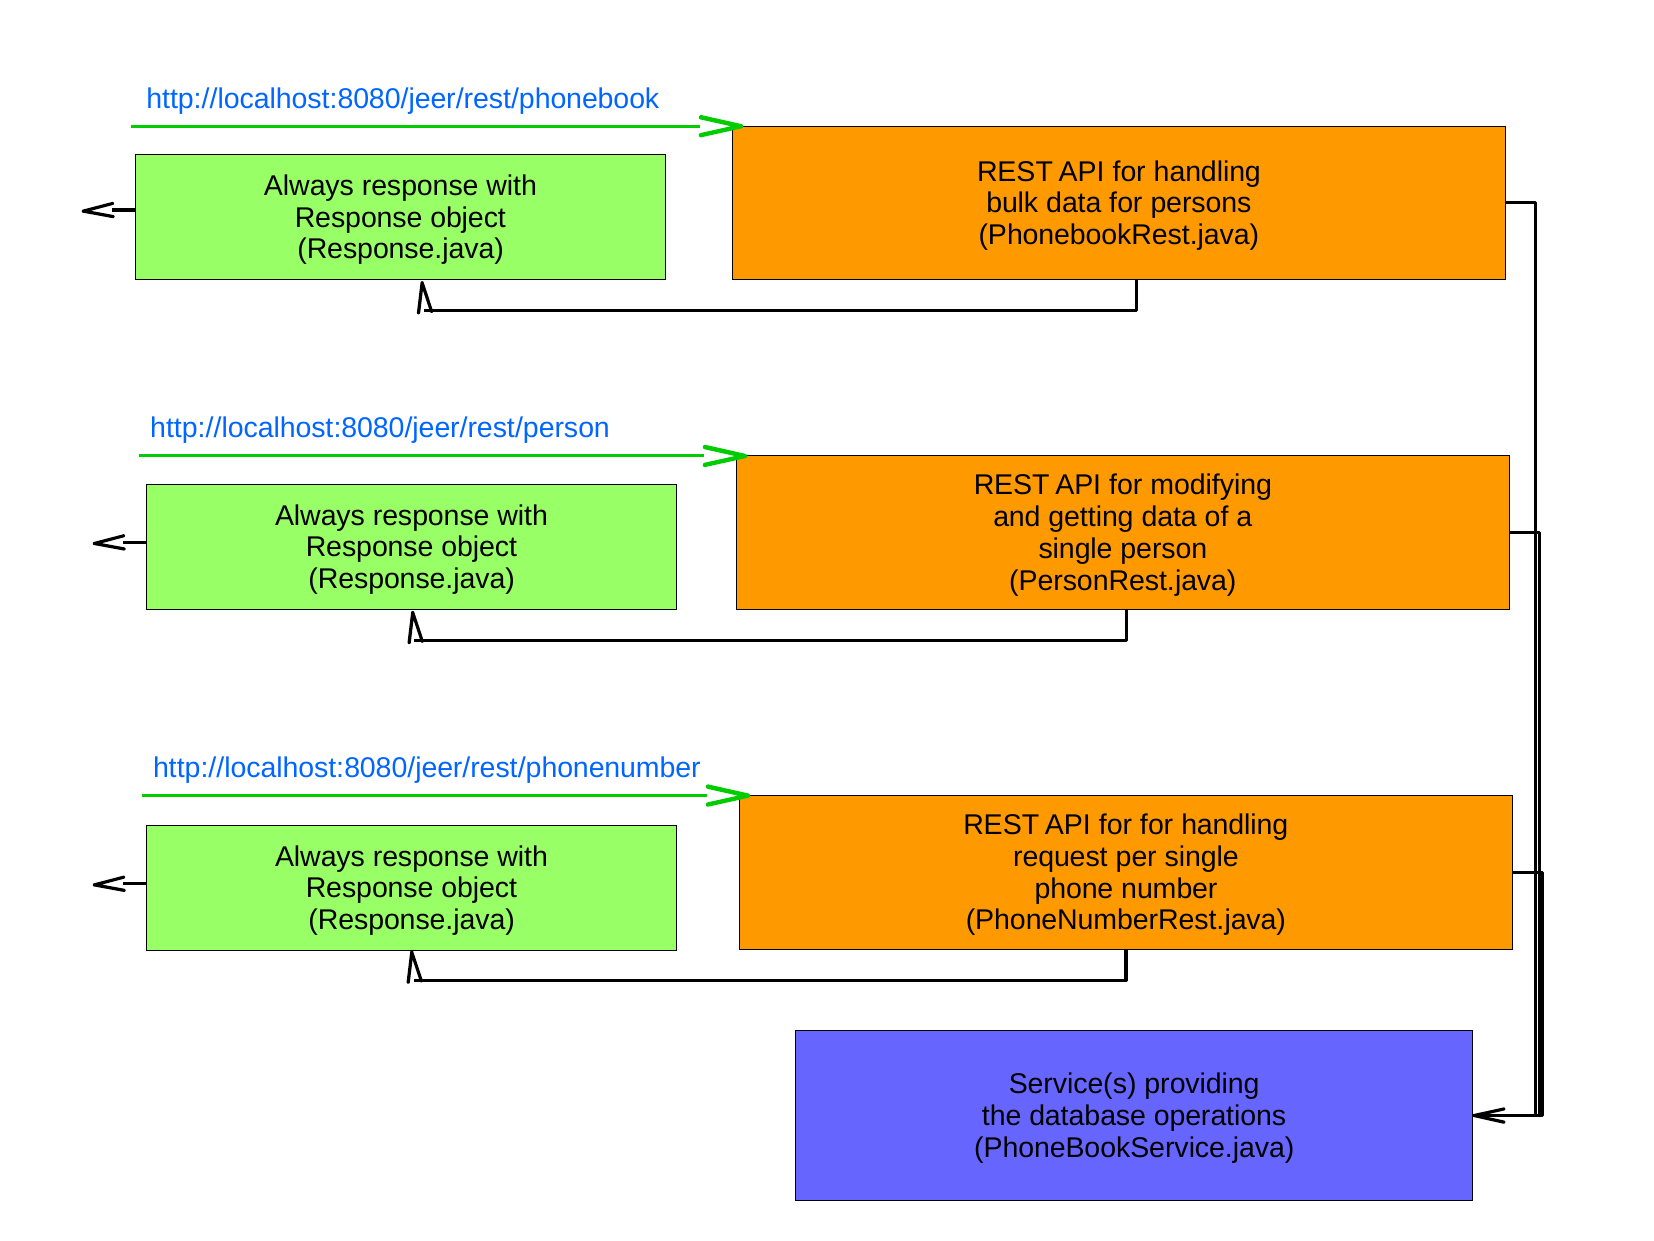

http://localhost:8080/jeer/rest/phonebook
REST API for handling
bulk data for persons
(PhonebookRest.java)
Always response with
Response object
(Response.java)
http://localhost:8080/jeer/rest/person
REST API for modifying
and getting data of a
single person
(PersonRest.java)
Always response with
Response object
(Response.java)
http://localhost:8080/jeer/rest/phonenumber
REST API for for handling
request per single
phone number
(PhoneNumberRest.java)
Always response with
Response object
(Response.java)
Service(s) providing
the database operations
(PhoneBookService.java)